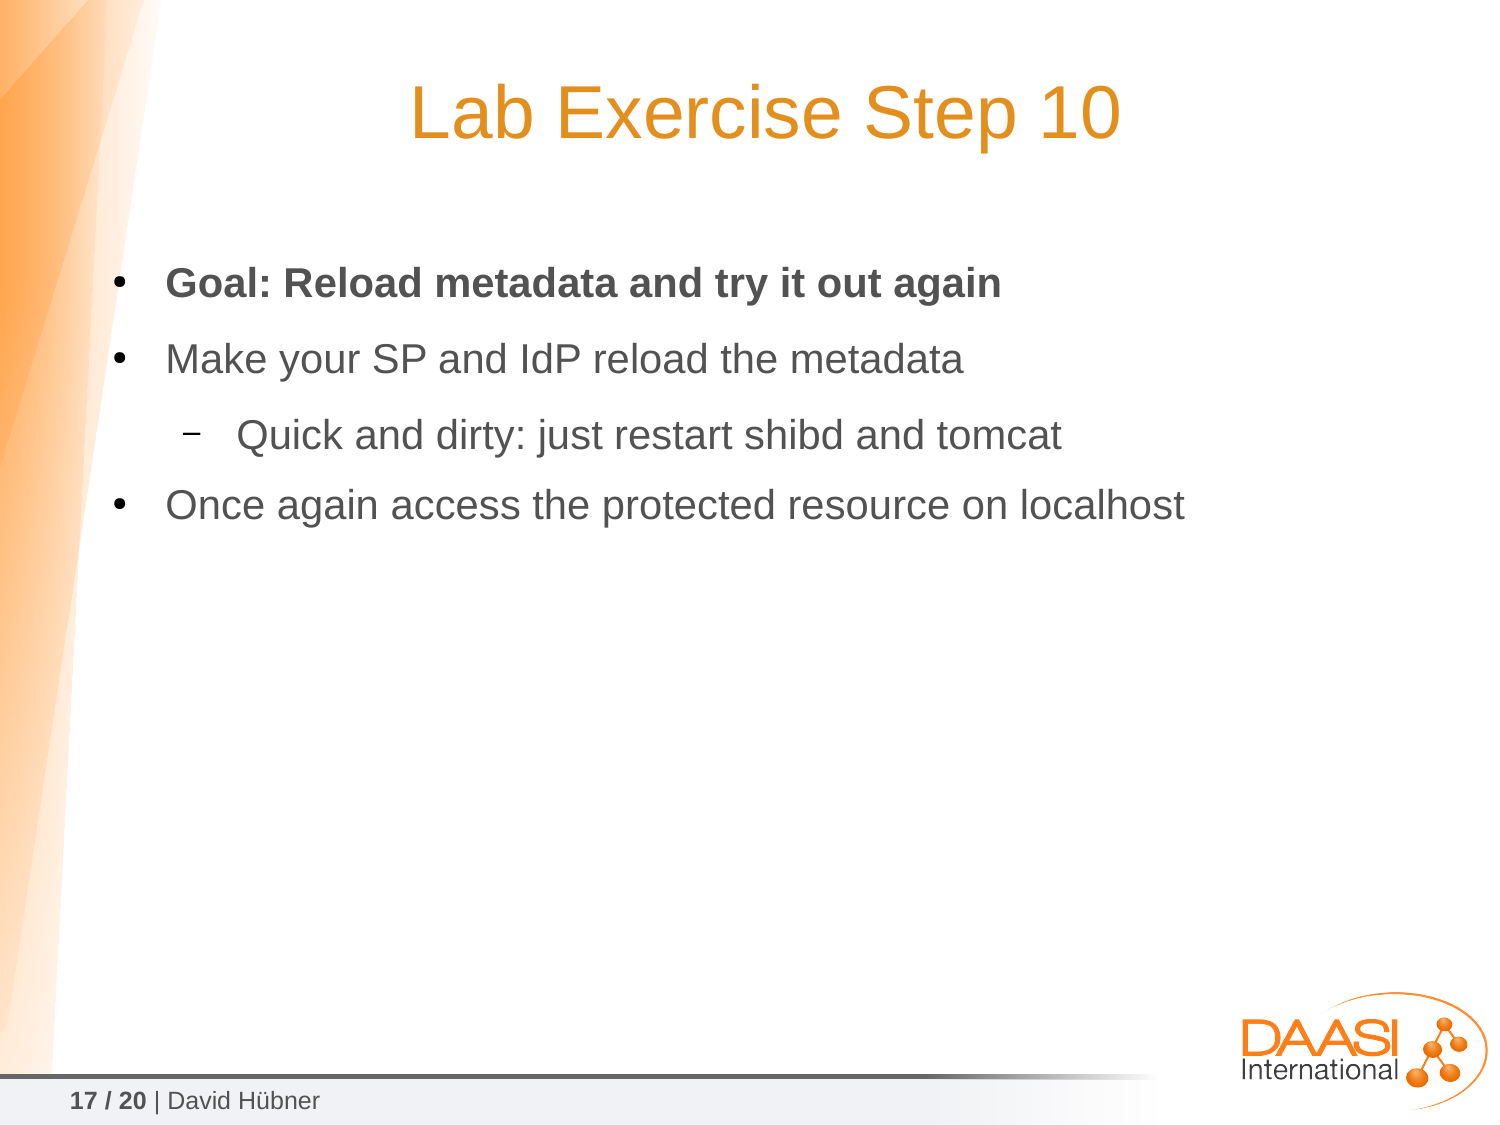

# Lab Exercise Step 10
Goal: Reload metadata and try it out again
Make your SP and IdP reload the metadata
Quick and dirty: just restart shibd and tomcat
Once again access the protected resource on localhost